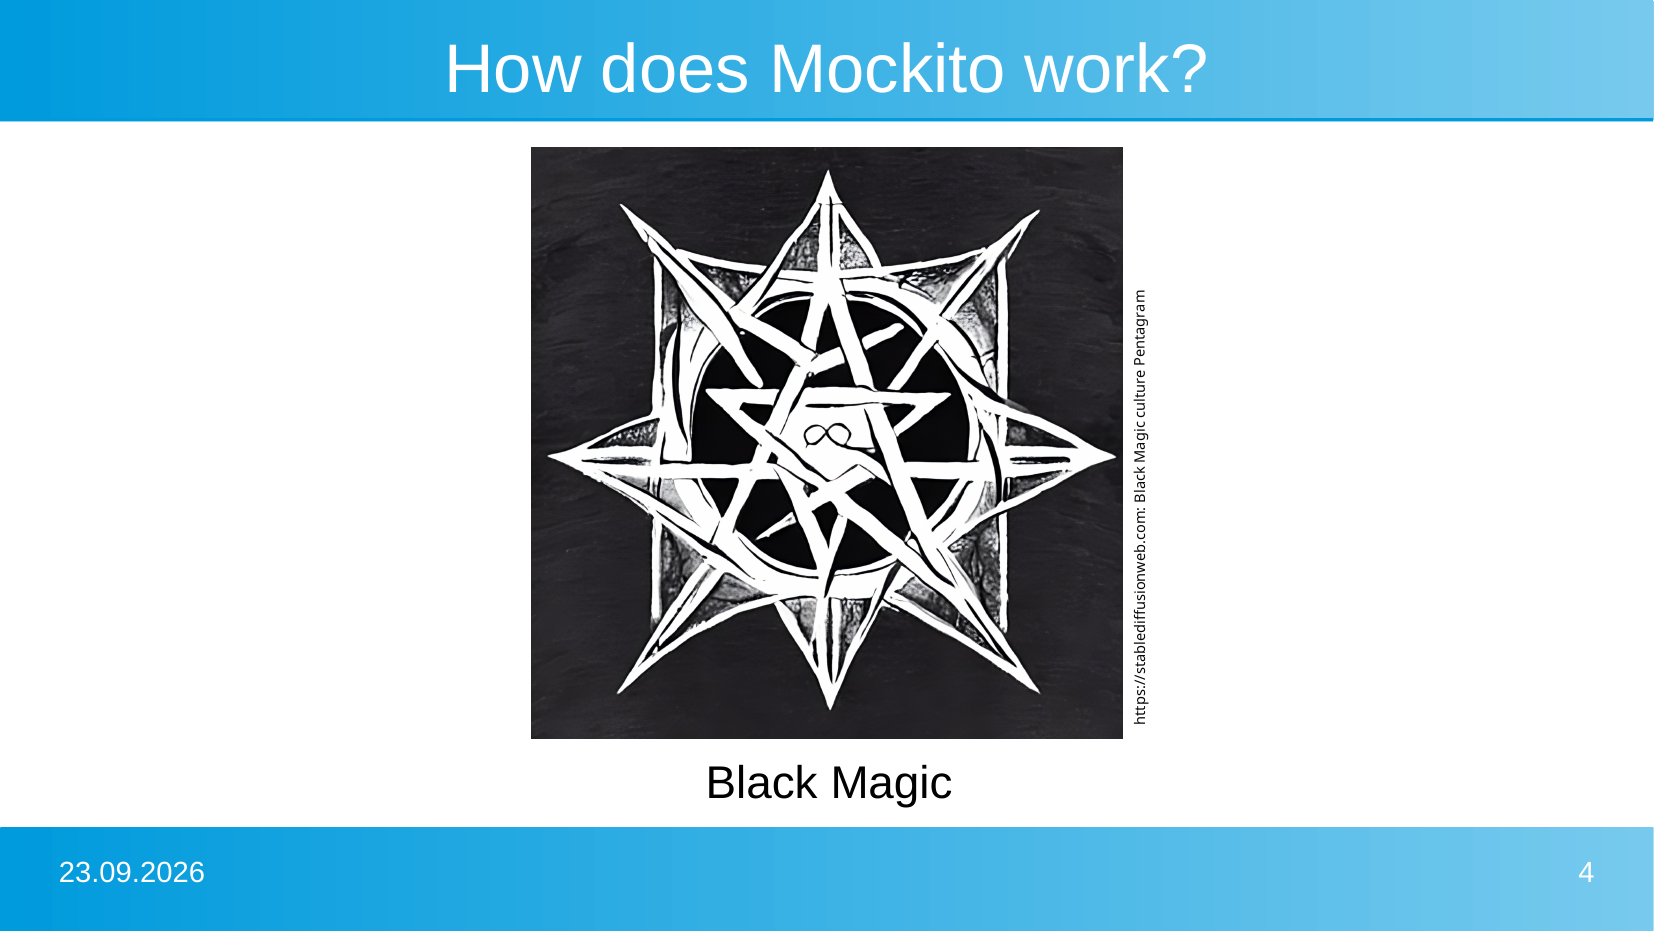

# How does Mockito work?
https://stablediffusionweb.com: Black Magic culture Pentagram
Black Magic
4